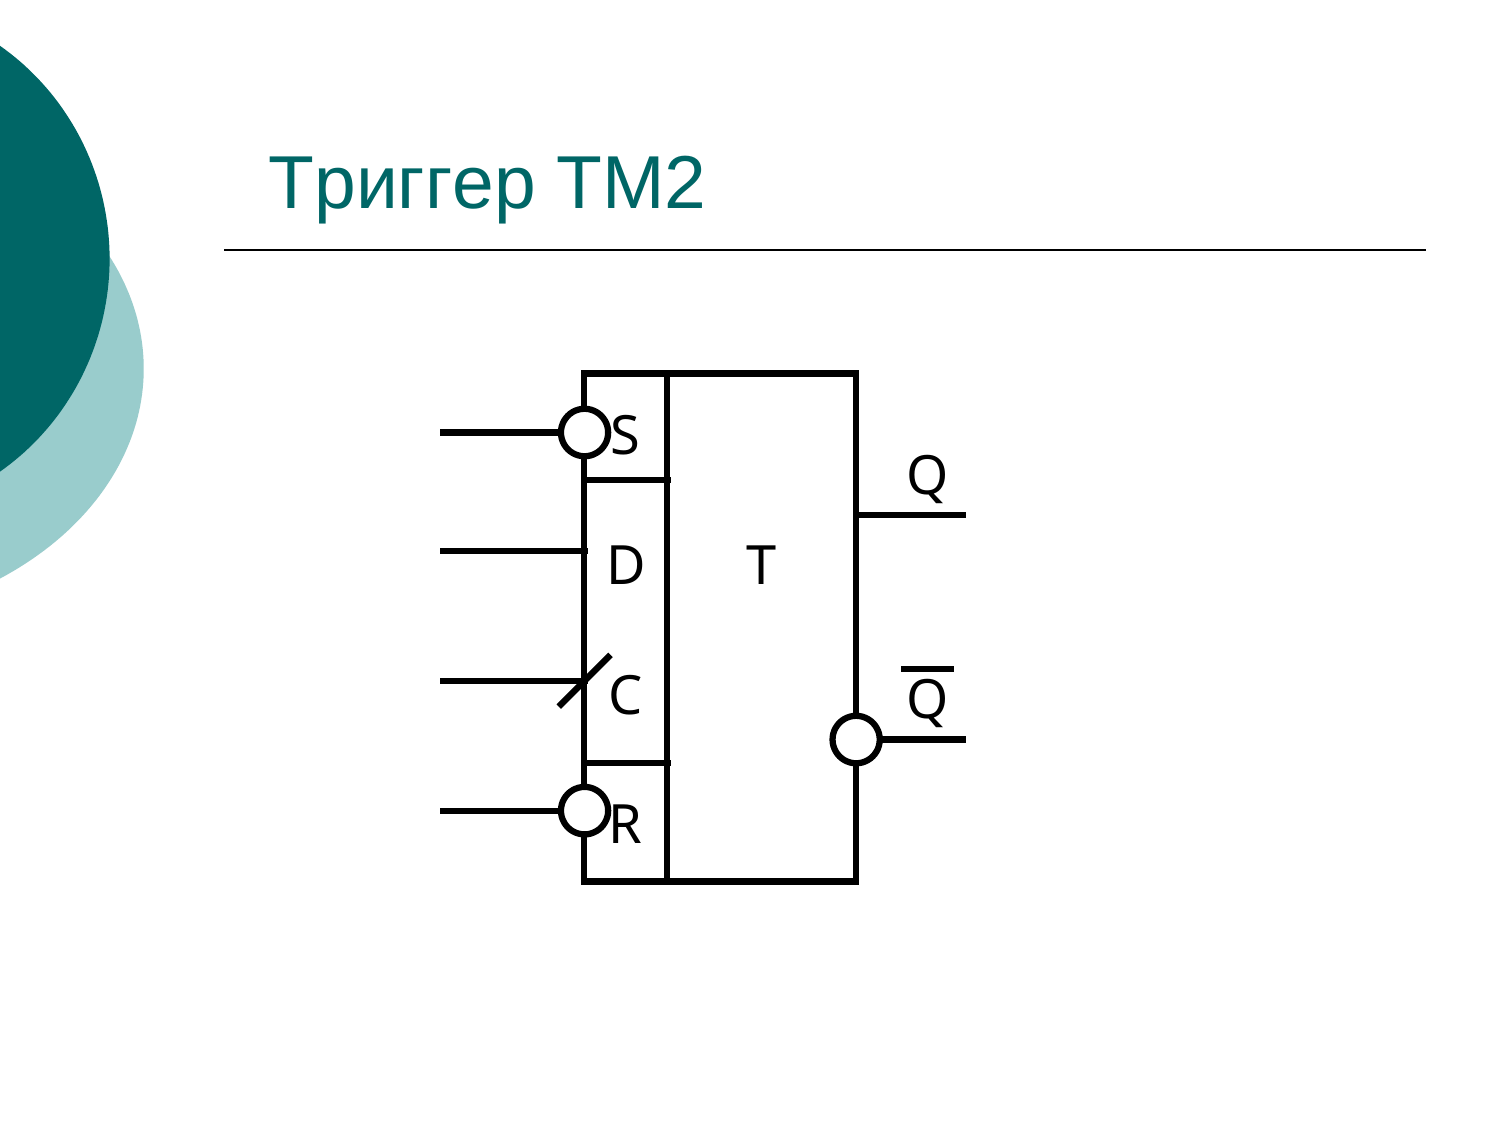

# Триггер ТМ2
S
D
С
R
T
Q
Q